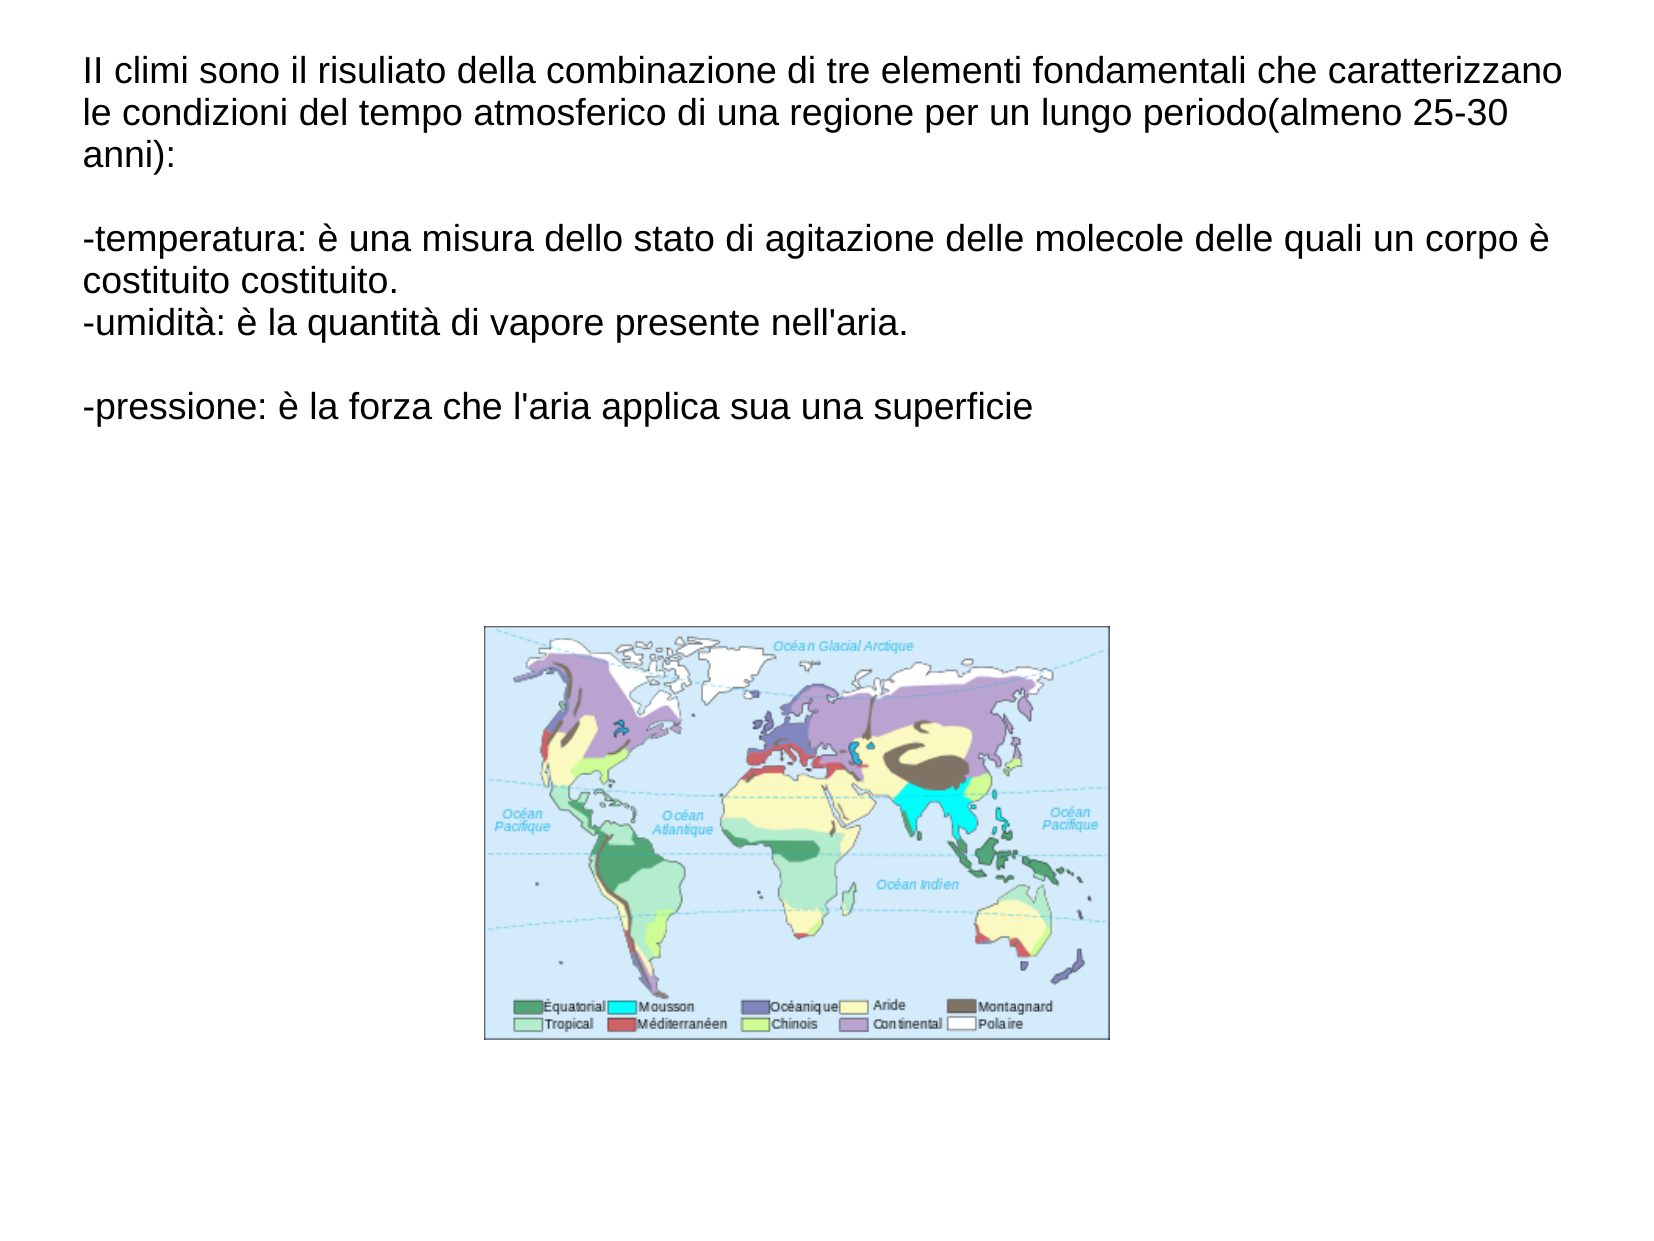

# II climi sono il risuliato della combinazione di tre elementi fondamentali che caratterizzano le condizioni del tempo atmosferico di una regione per un lungo periodo(almeno 25-30 anni):
-temperatura: è una misura dello stato di agitazione delle molecole delle quali un corpo è costituito costituito.
-umidità: è la quantità di vapore presente nell'aria.
-pressione: è la forza che l'aria applica sua una superficie